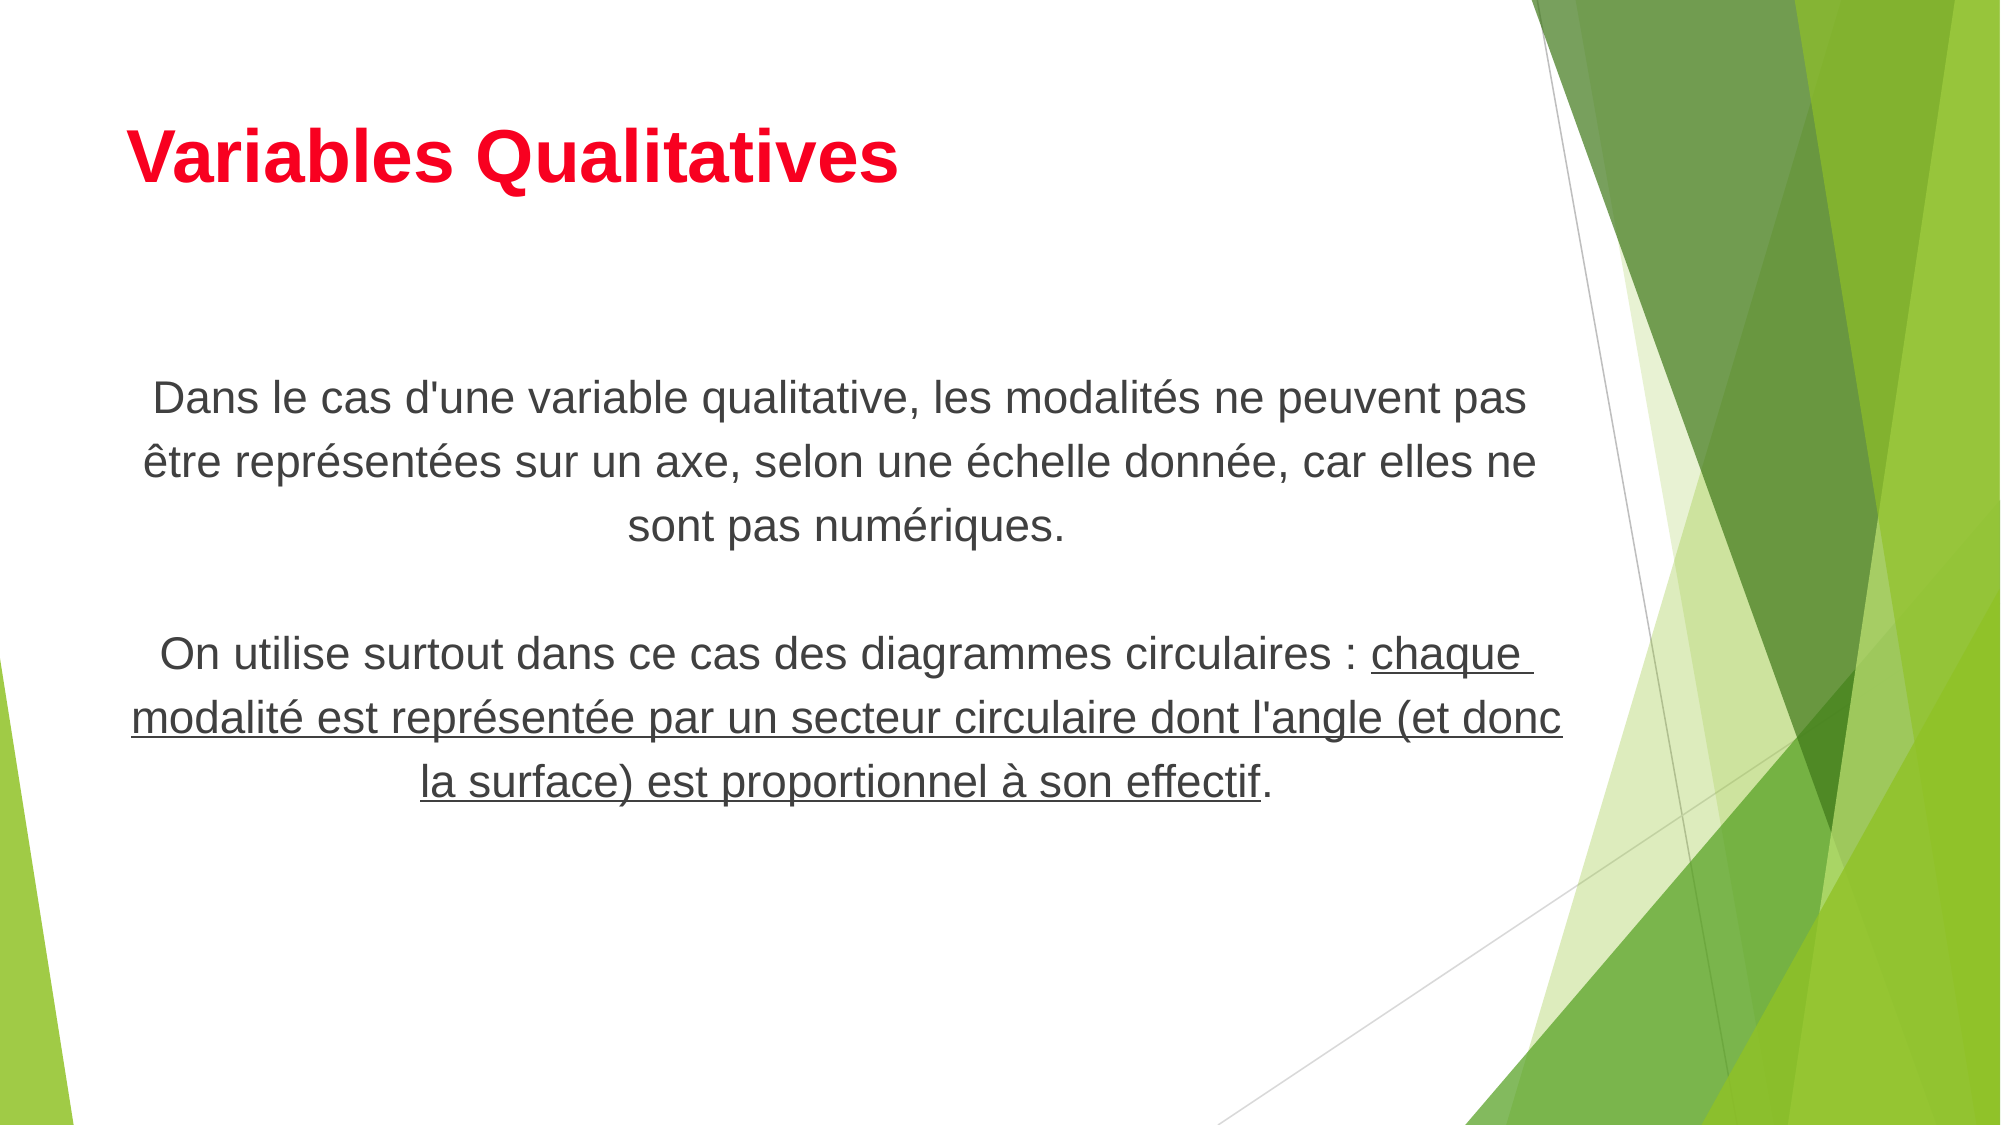

# Variables Qualitatives
Dans le cas d'une variable qualitative, les modalités ne peuvent pas
être représentées sur un axe, selon une échelle donnée, car elles ne
sont pas numériques.
On utilise surtout dans ce cas des diagrammes circulaires : chaque
modalité est représentée par un secteur circulaire dont l'angle (et donc
la surface) est proportionnel à son effectif.